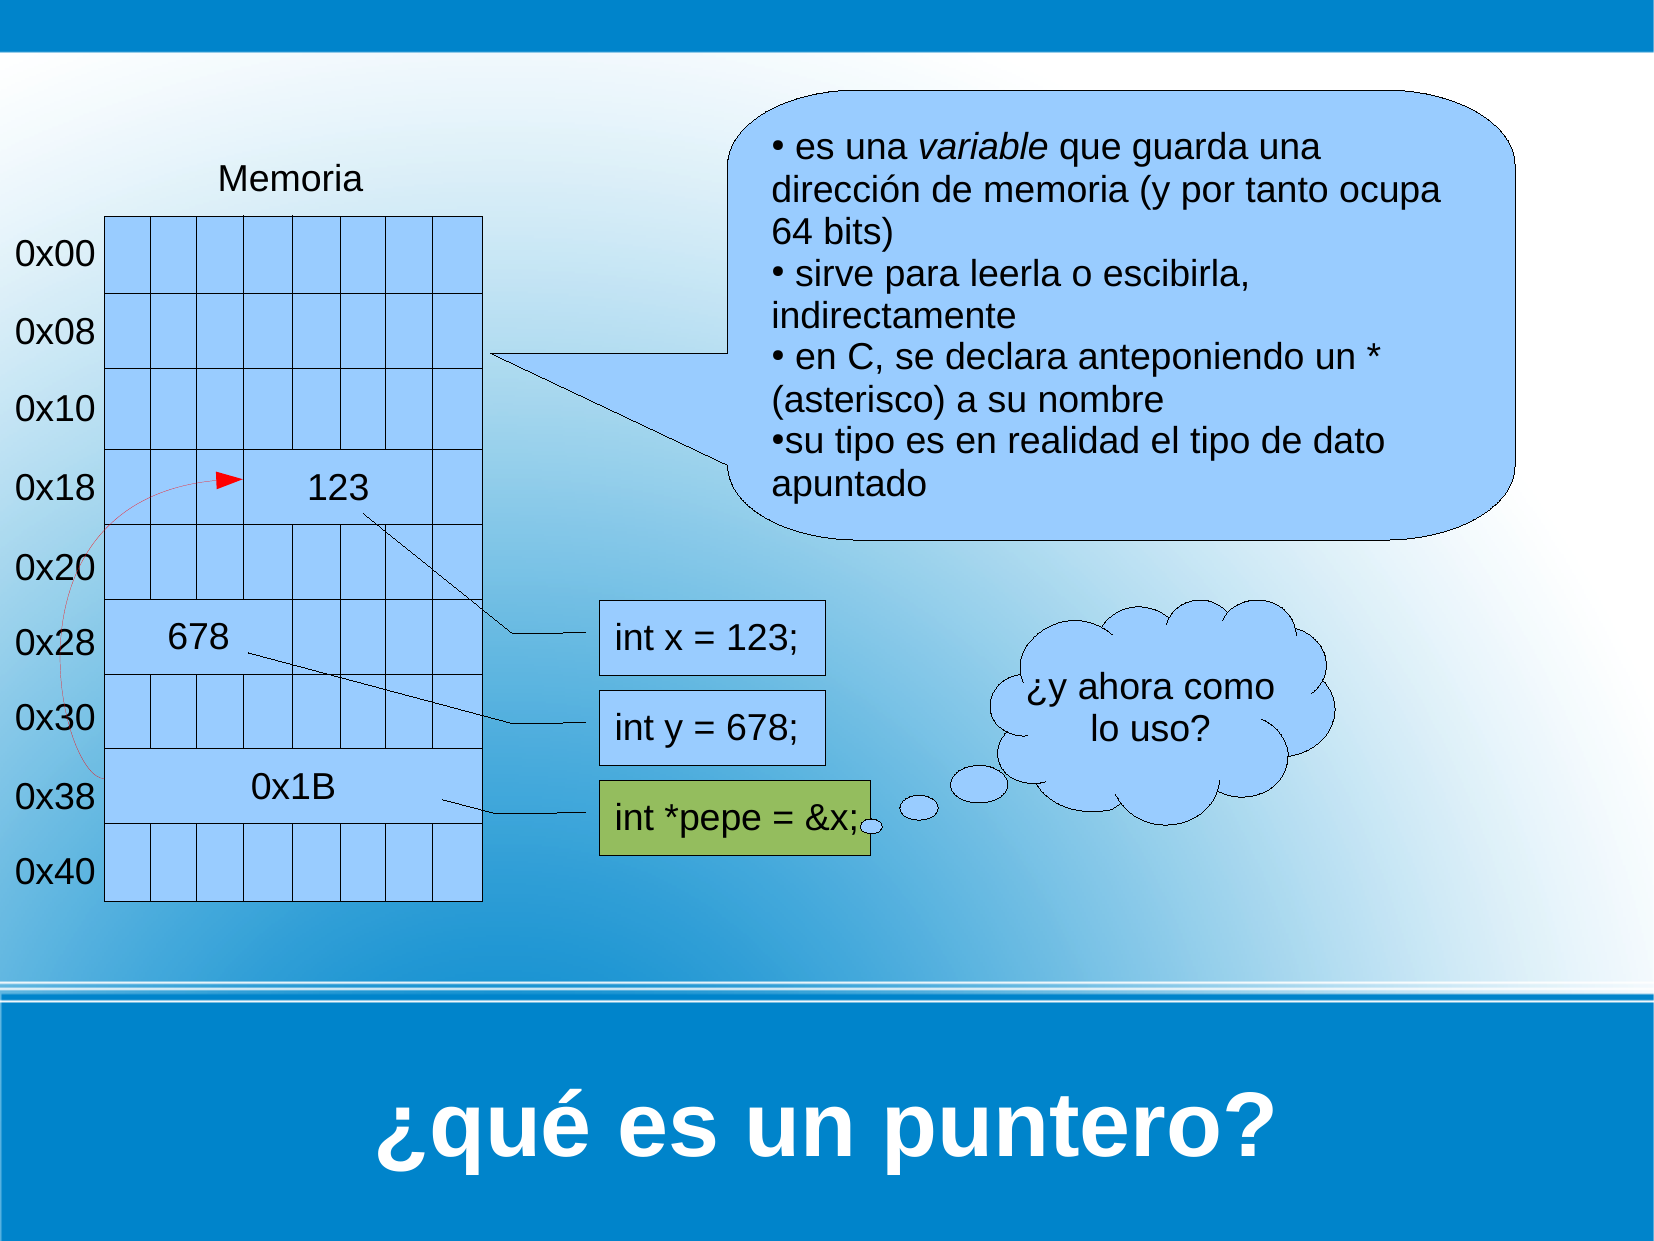

es una variable que guarda una dirección de memoria (y por tanto ocupa 64 bits)
 sirve para leerla o escibirla, indirectamente
 en C, se declara anteponiendo un * (asterisco) a su nombre
su tipo es en realidad el tipo de dato apuntado
Memoria
0x00
0x08
0x10
123
0x18
0x20
678
int x = 123;
¿y ahora como
lo uso?
0x28
0x30
int y = 678;
0x1B
0x38
int *pepe = &x;
0x40
# ¿qué es un puntero?